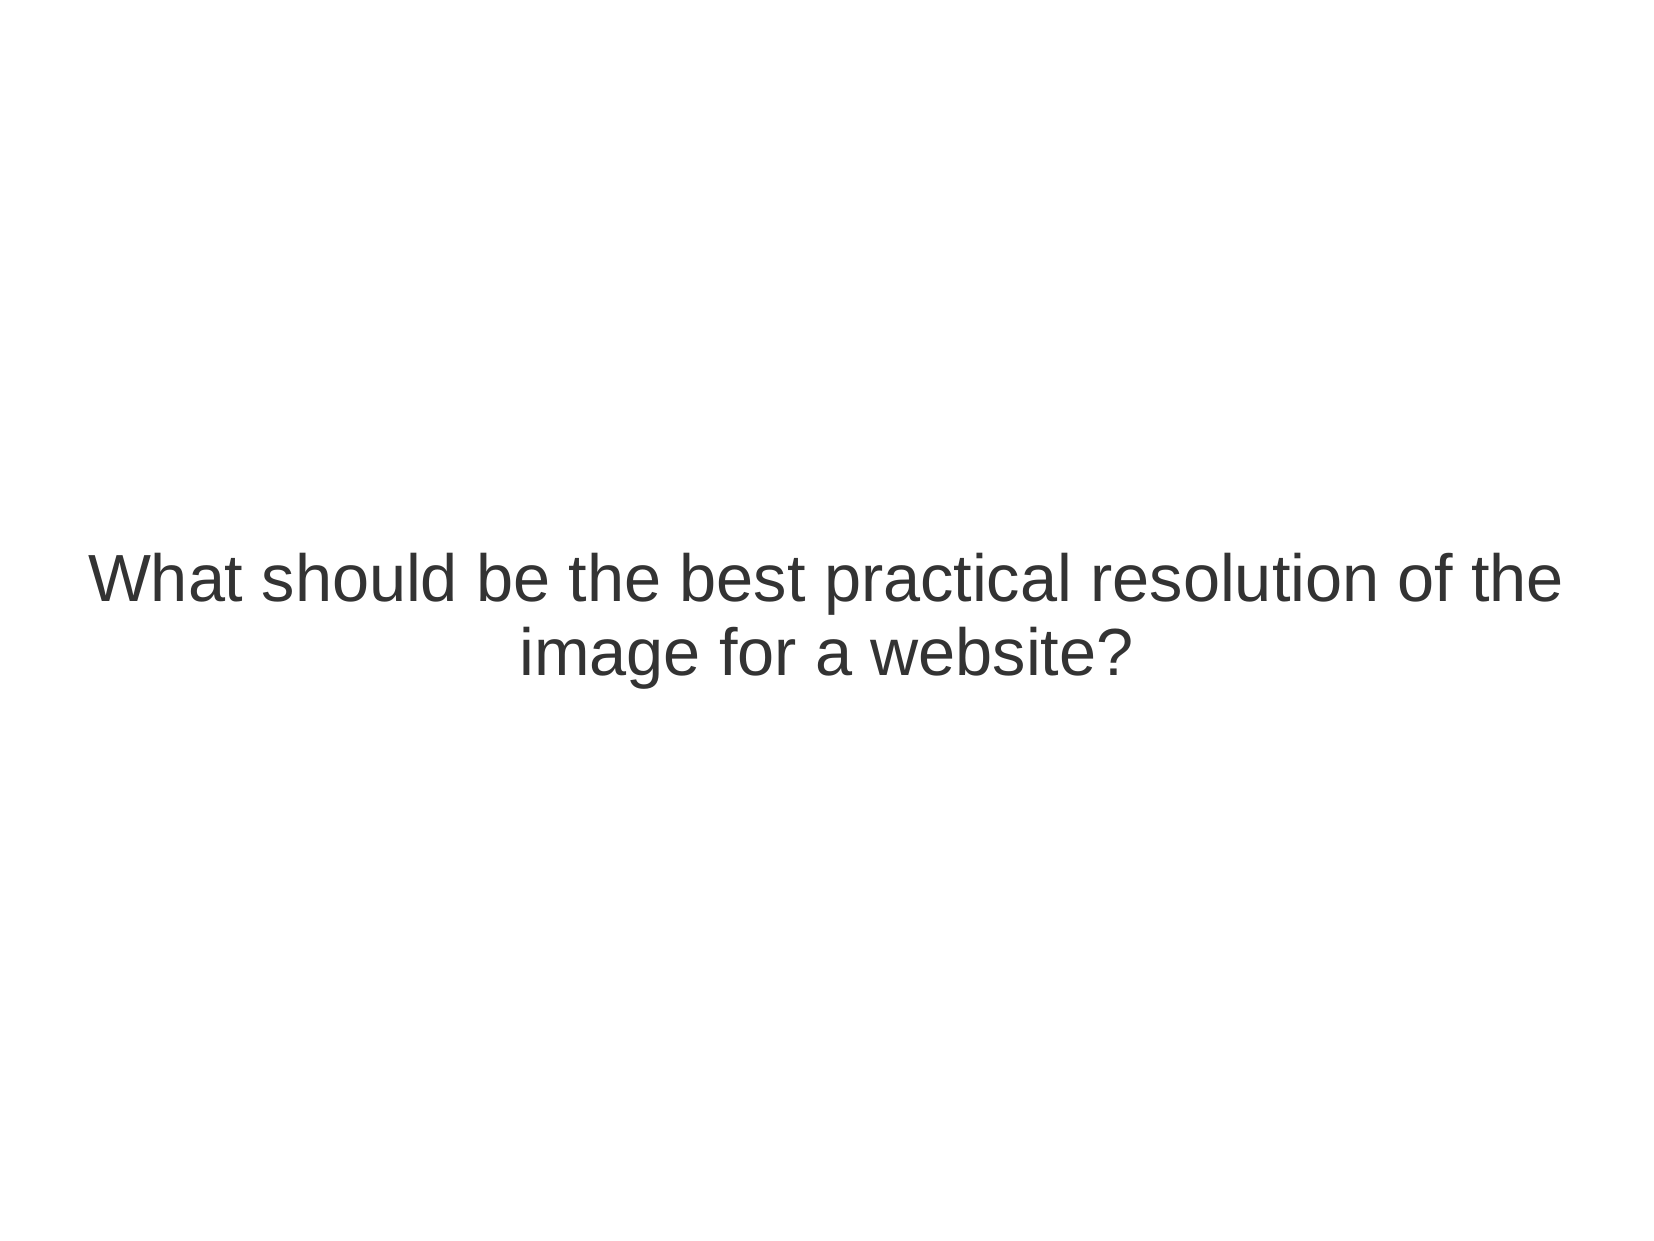

# What should be the best practical resolution of the image for a website?